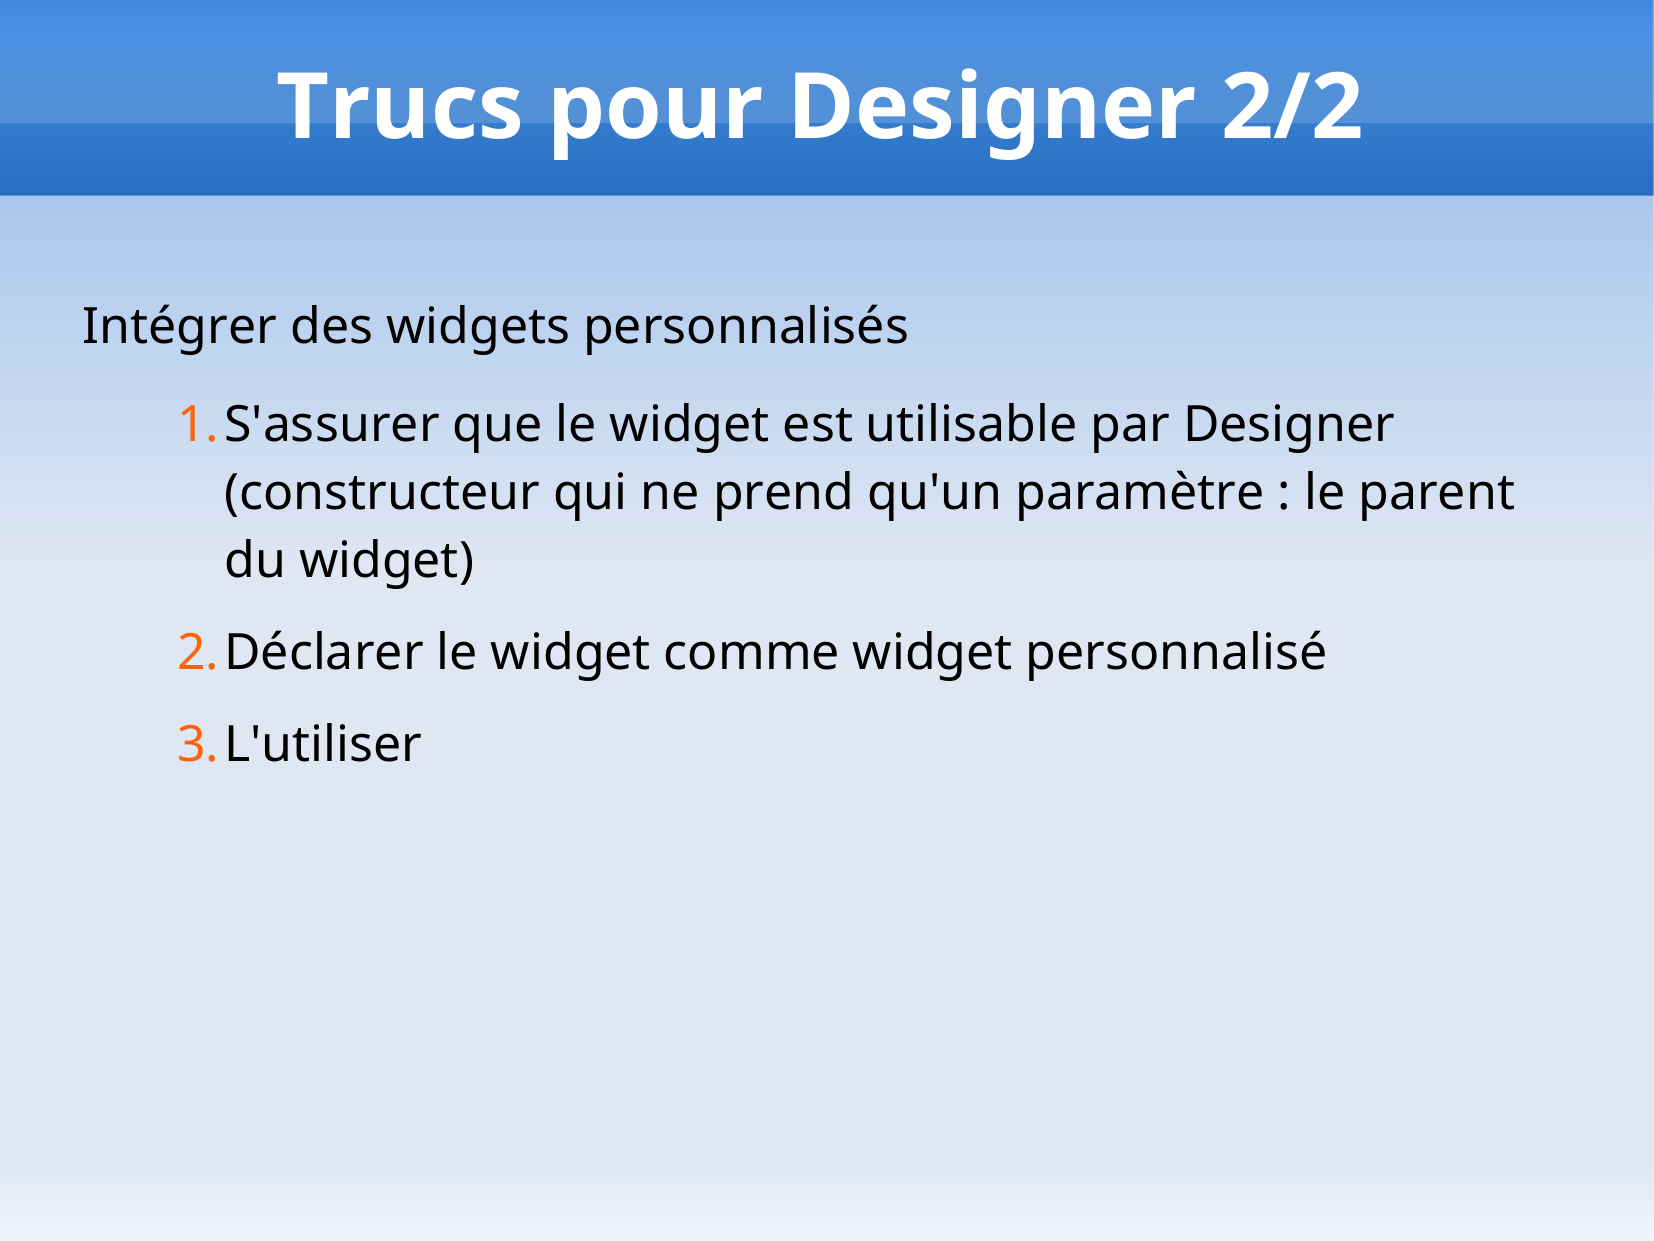

# Trucs pour Designer 2/2
Intégrer des widgets personnalisés
S'assurer que le widget est utilisable par Designer (constructeur qui ne prend qu'un paramètre : le parent du widget)
Déclarer le widget comme widget personnalisé
L'utiliser